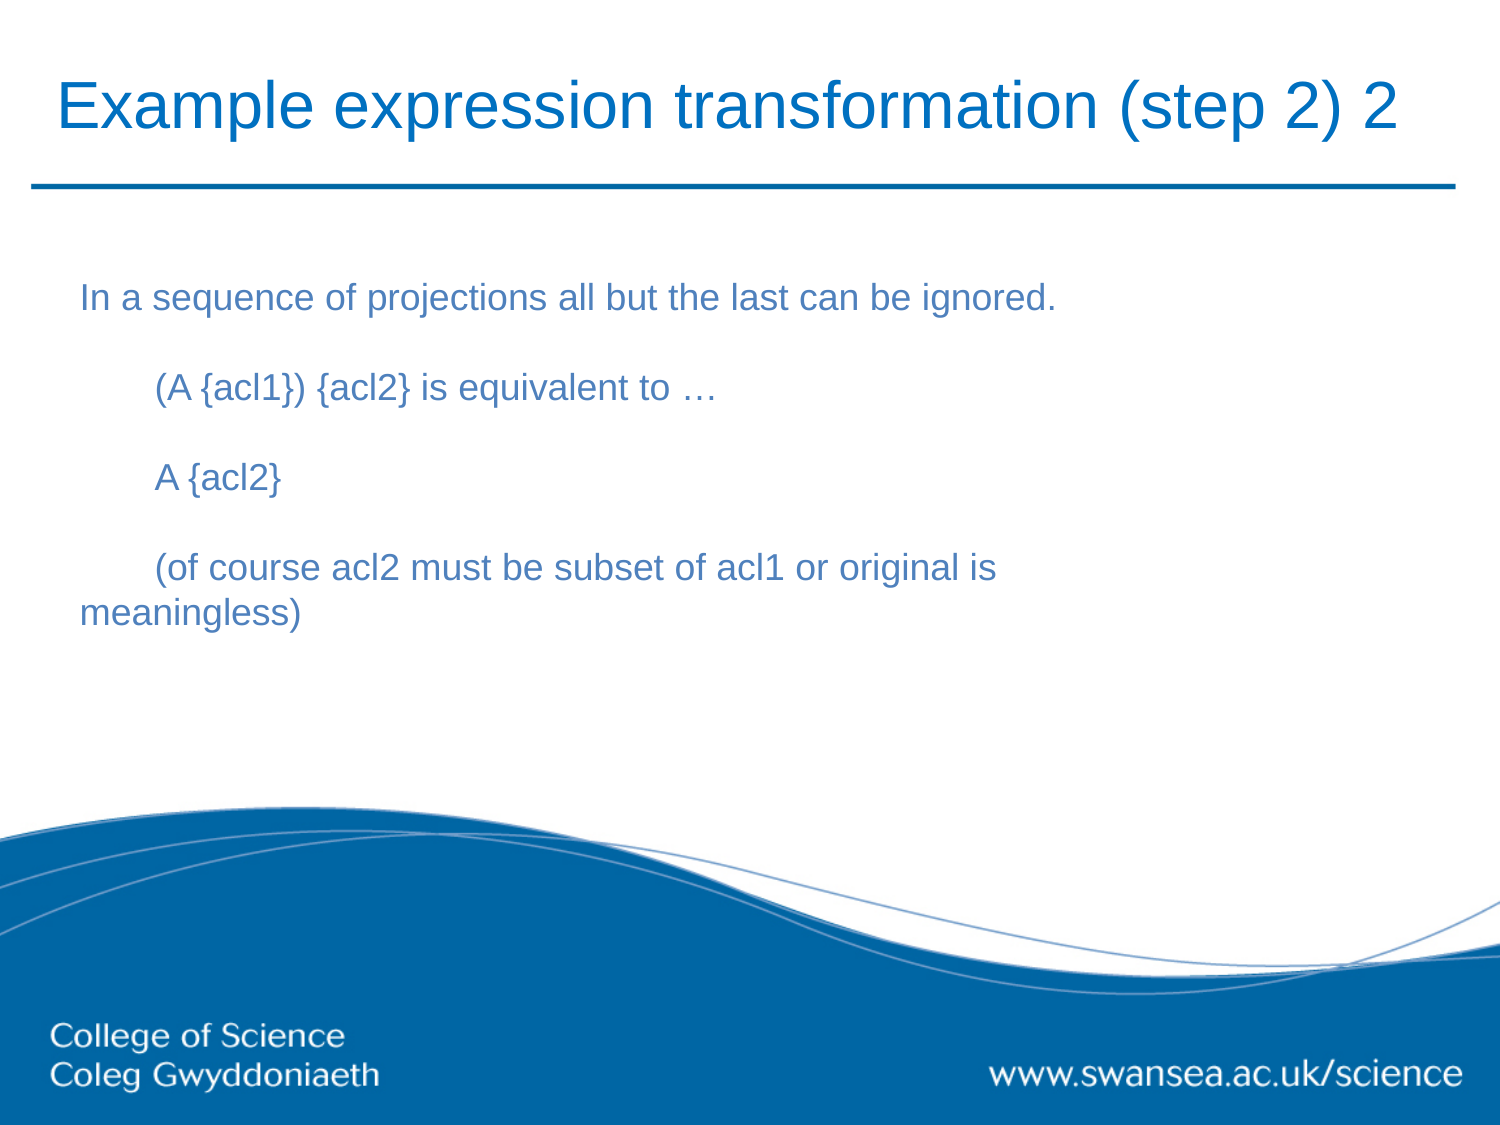

Example expression transformation (step 2) 2
In a sequence of projections all but the last can be ignored.
	(A {acl1}) {acl2} is equivalent to …
	A {acl2}
	(of course acl2 must be subset of acl1 or original is 	meaningless)